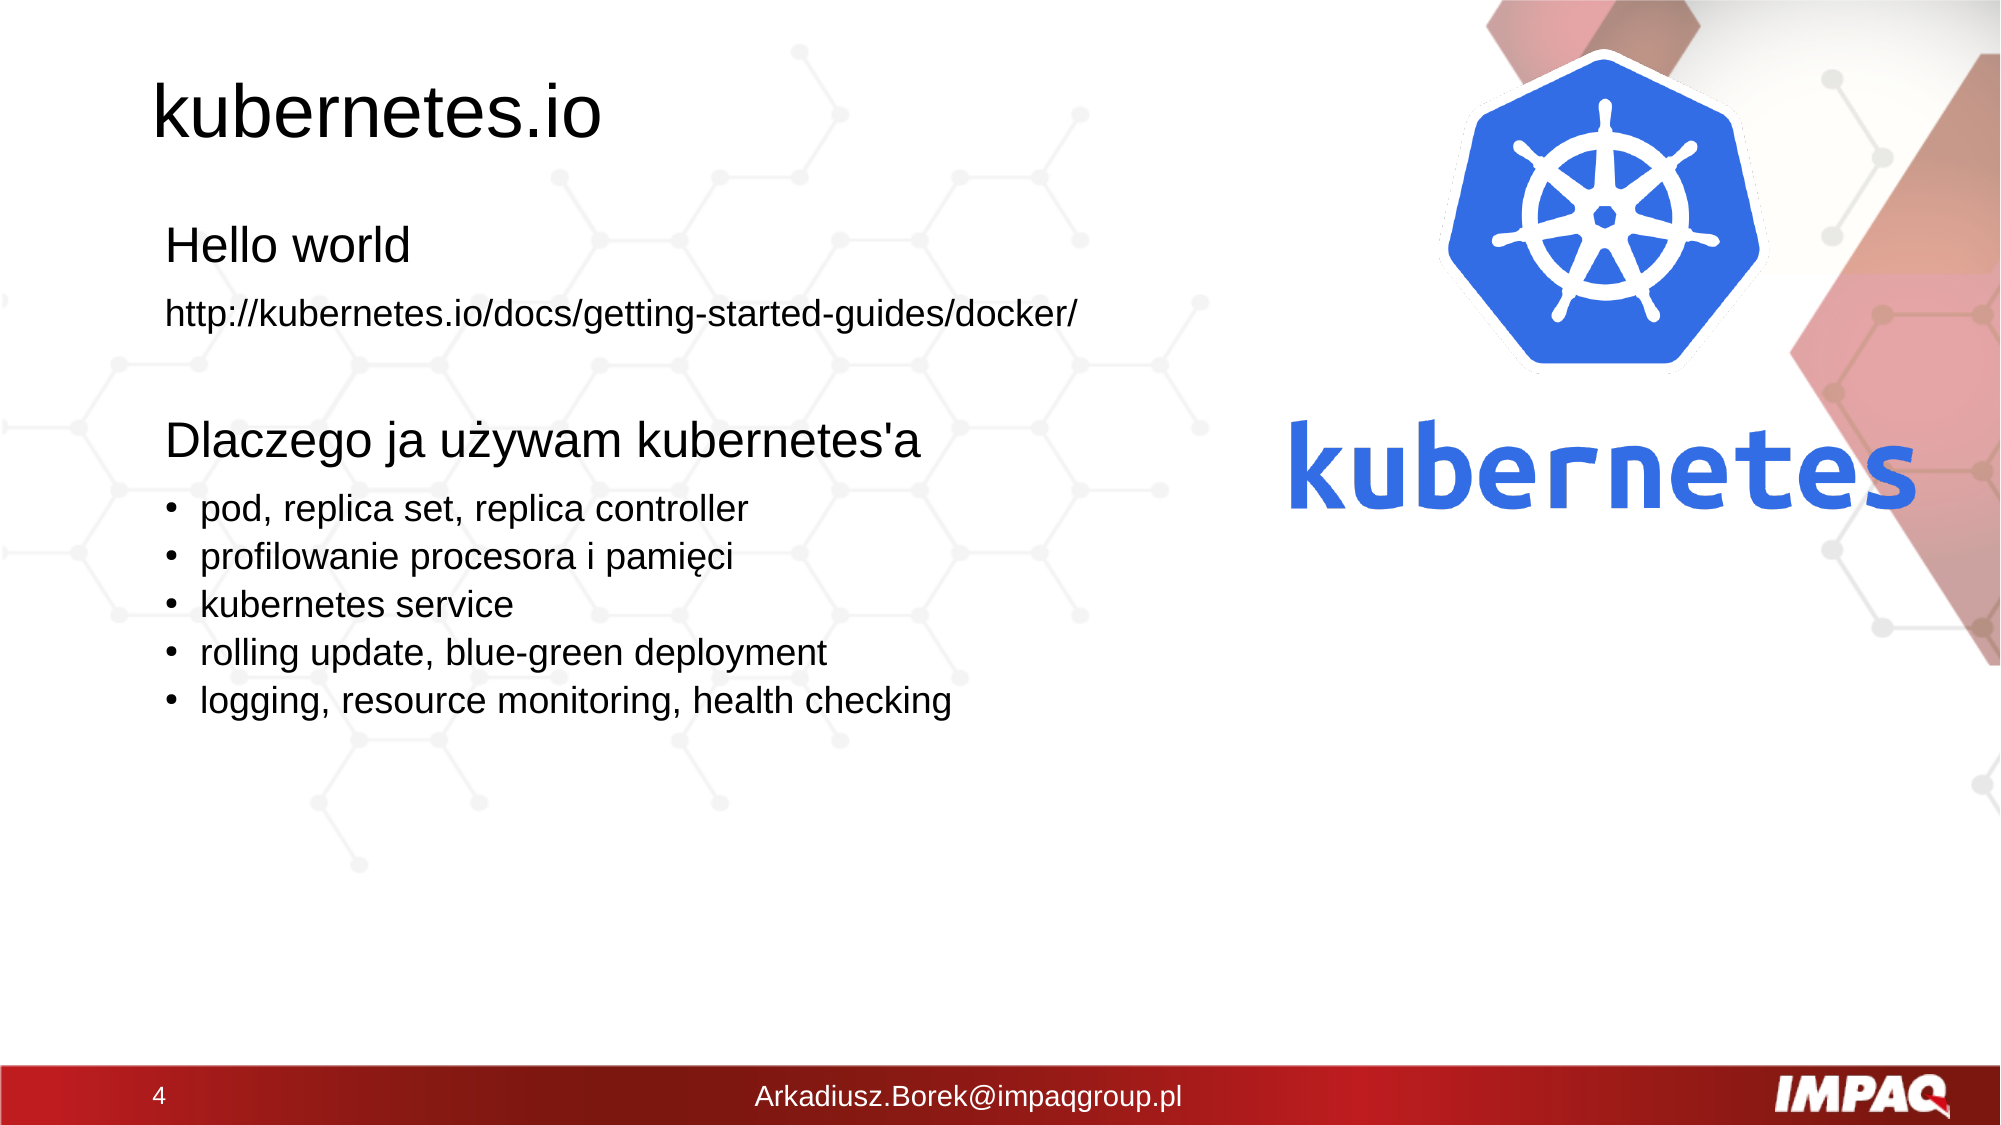

kubernetes.io
Hello world
http://kubernetes.io/docs/getting-started-guides/docker/
Dlaczego ja używam kubernetes'a
pod, replica set, replica controller
profilowanie procesora i pamięci
kubernetes service
rolling update, blue-green deployment
logging, resource monitoring, health checking
Arkadiusz.Borek@impaqgroup.pl